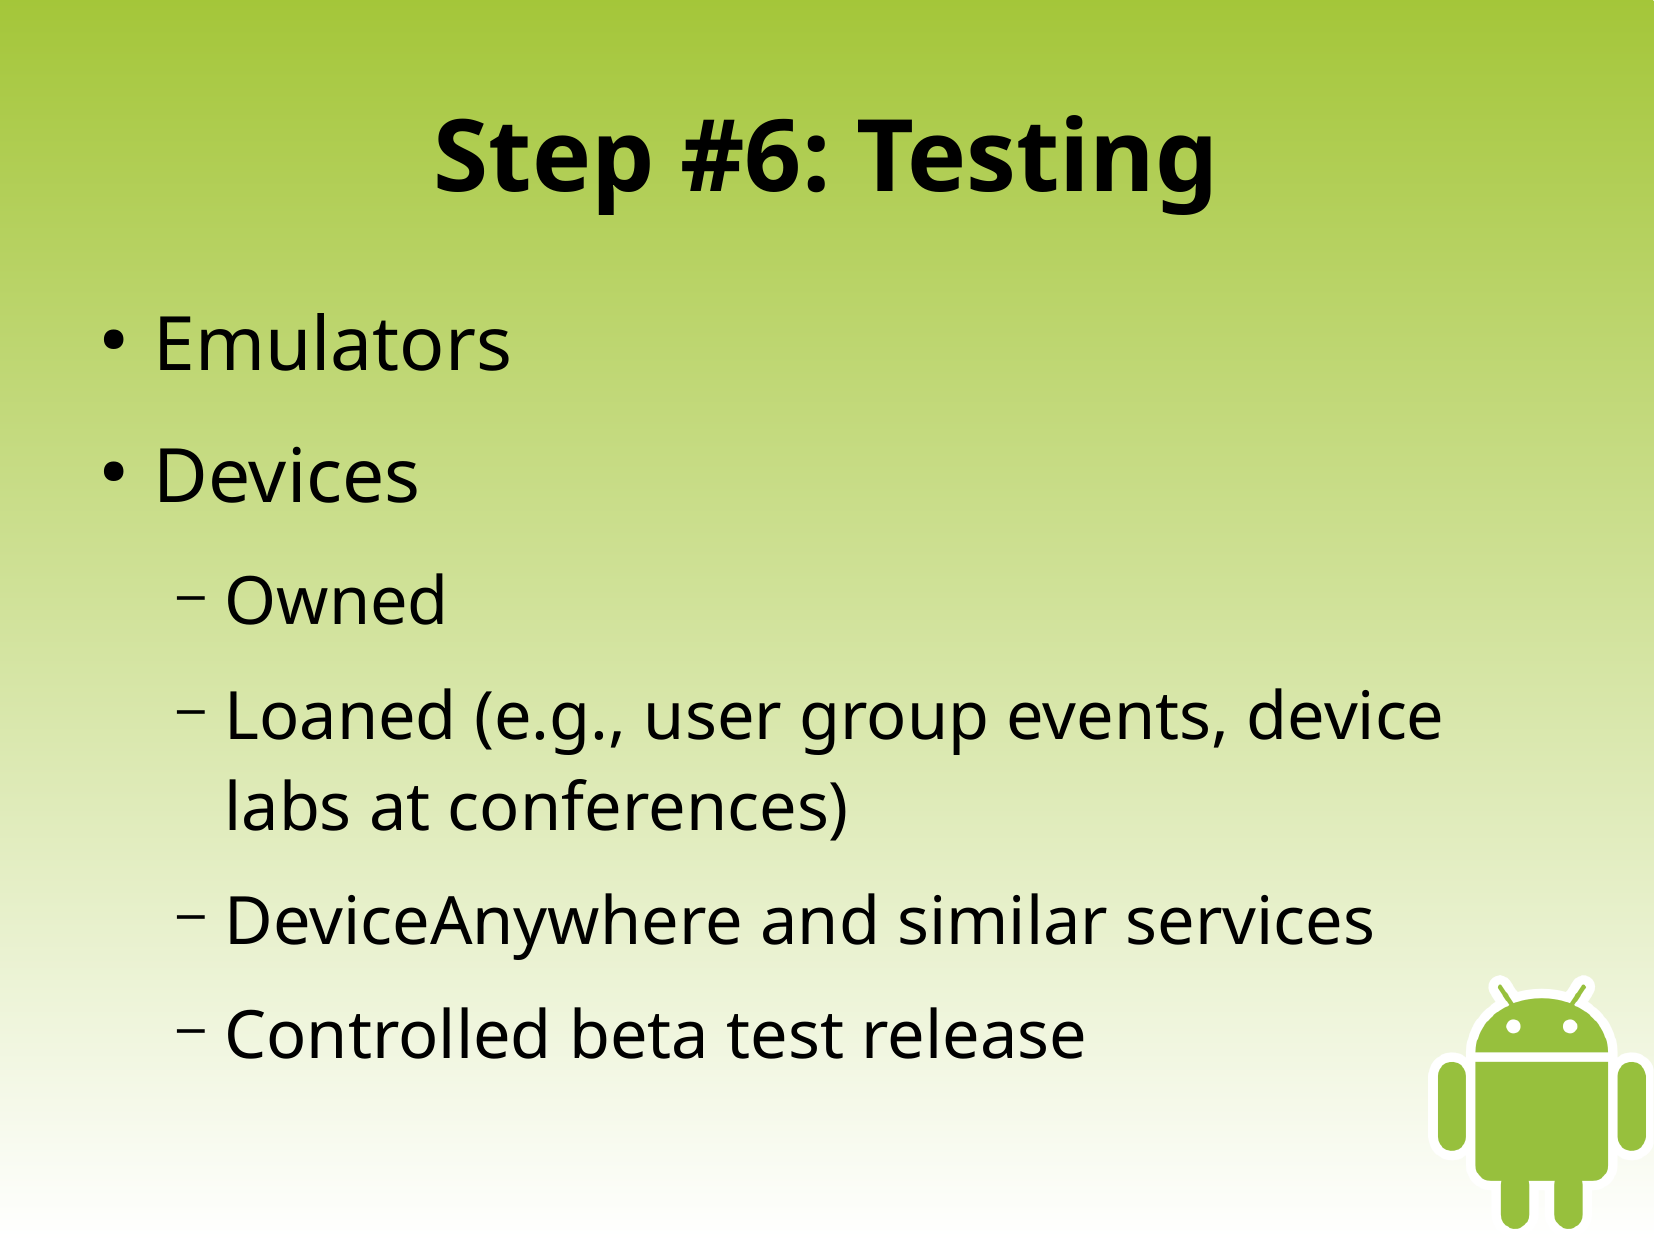

# Step #6: Testing
Emulators
Devices
Owned
Loaned (e.g., user group events, device labs at conferences)
DeviceAnywhere and similar services
Controlled beta test release